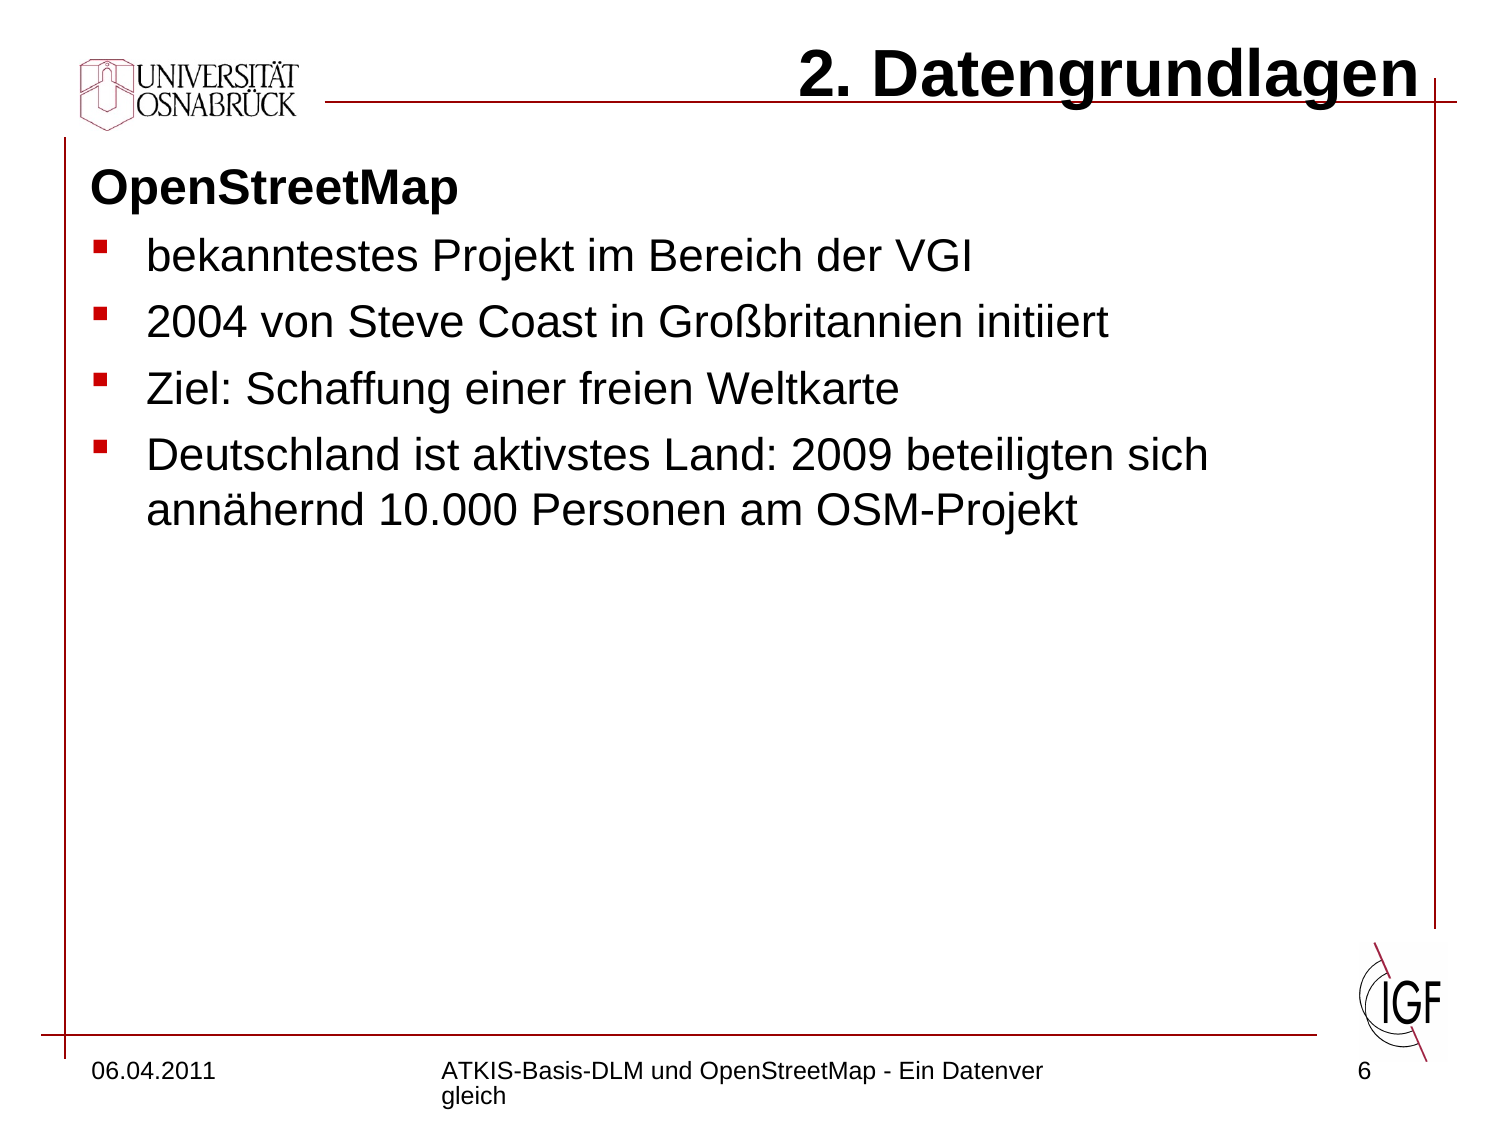

# 2. Datengrundlagen
OpenStreetMap
bekanntestes Projekt im Bereich der VGI
2004 von Steve Coast in Großbritannien initiiert
Ziel: Schaffung einer freien Weltkarte
Deutschland ist aktivstes Land: 2009 beteiligten sich annähernd 10.000 Personen am OSM-Projekt
06.04.2011
ATKIS-Basis-DLM und OpenStreetMap - Ein Datenvergleich
6